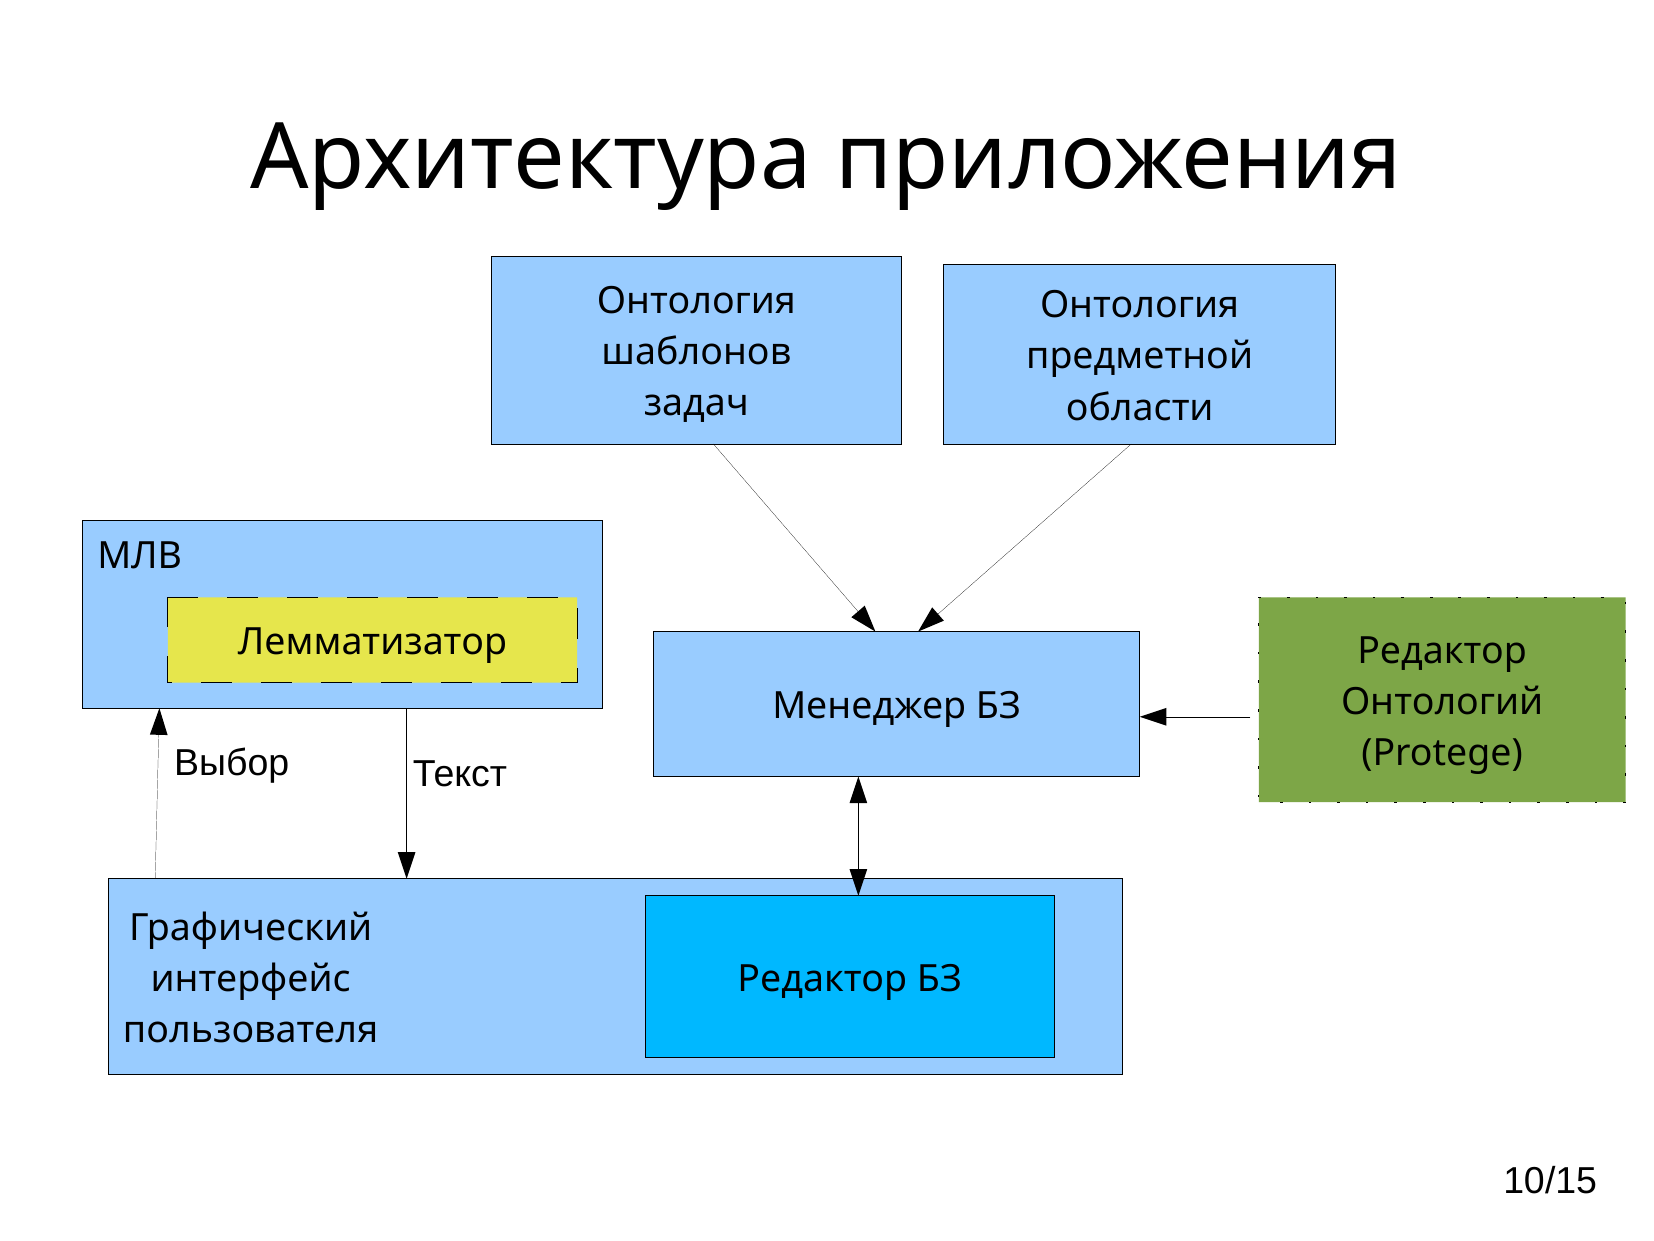

# Архитектура приложения
Онтология
шаблонов
задач
Онтология
предметной
области
МЛВ
Лемматизатор
Редактор
Онтологий
(Protege)
Менеджер БЗ
Выбор
Текст
Графический
интерфейс
пользователя
Редактор БЗ